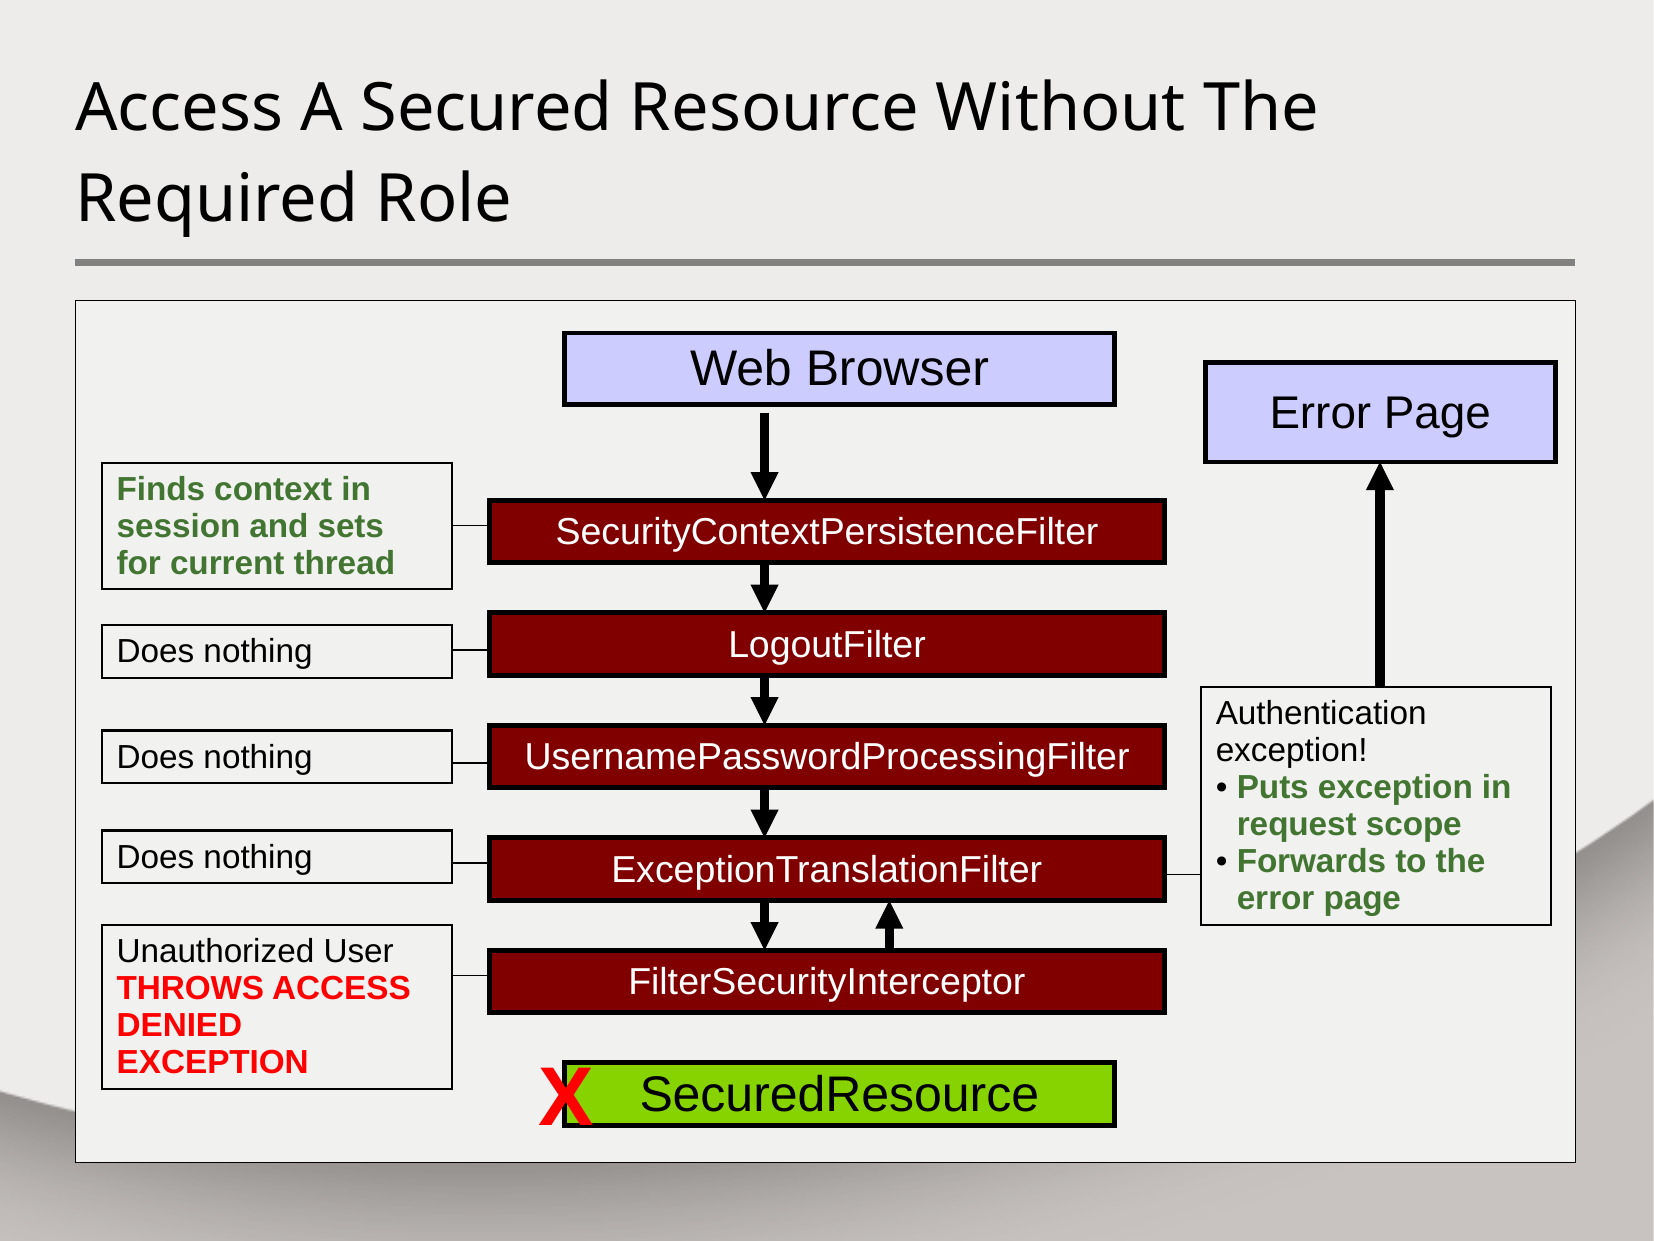

# Access A Secured Resource Without The Required Role
Web Browser
Error Page
Finds context in session and sets for current thread
SecurityContextPersistenceFilter
LogoutFilter
Does nothing
Authentication exception!
 Puts exception in
 request scope
 Forwards to the
 error page
UsernamePasswordProcessingFilter
Does nothing
Does nothing
ExceptionTranslationFilter
Unauthorized User
THROWS ACCESS DENIED EXCEPTION
FilterSecurityInterceptor
X
SecuredResource